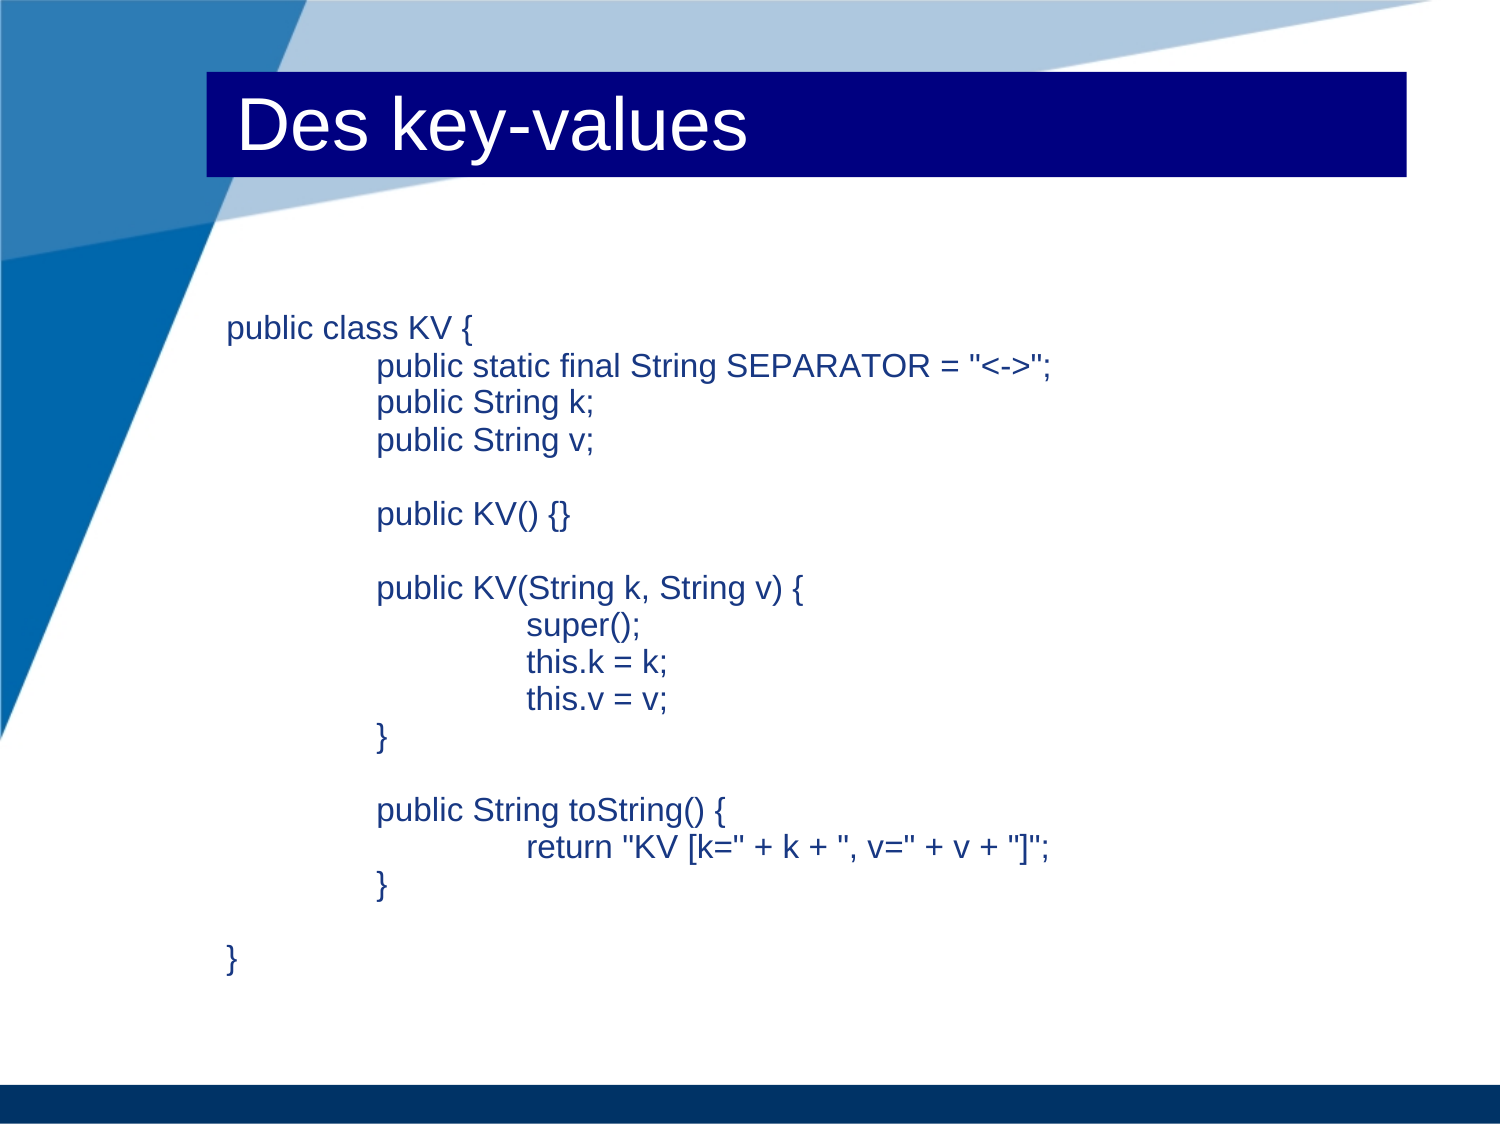

# Des key-values
public class KV {
	public static final String SEPARATOR = "<->";
	public String k;
	public String v;
	public KV() {}
	public KV(String k, String v) {
		super();
		this.k = k;
		this.v = v;
	}
	public String toString() {
		return "KV [k=" + k + ", v=" + v + "]";
	}
}